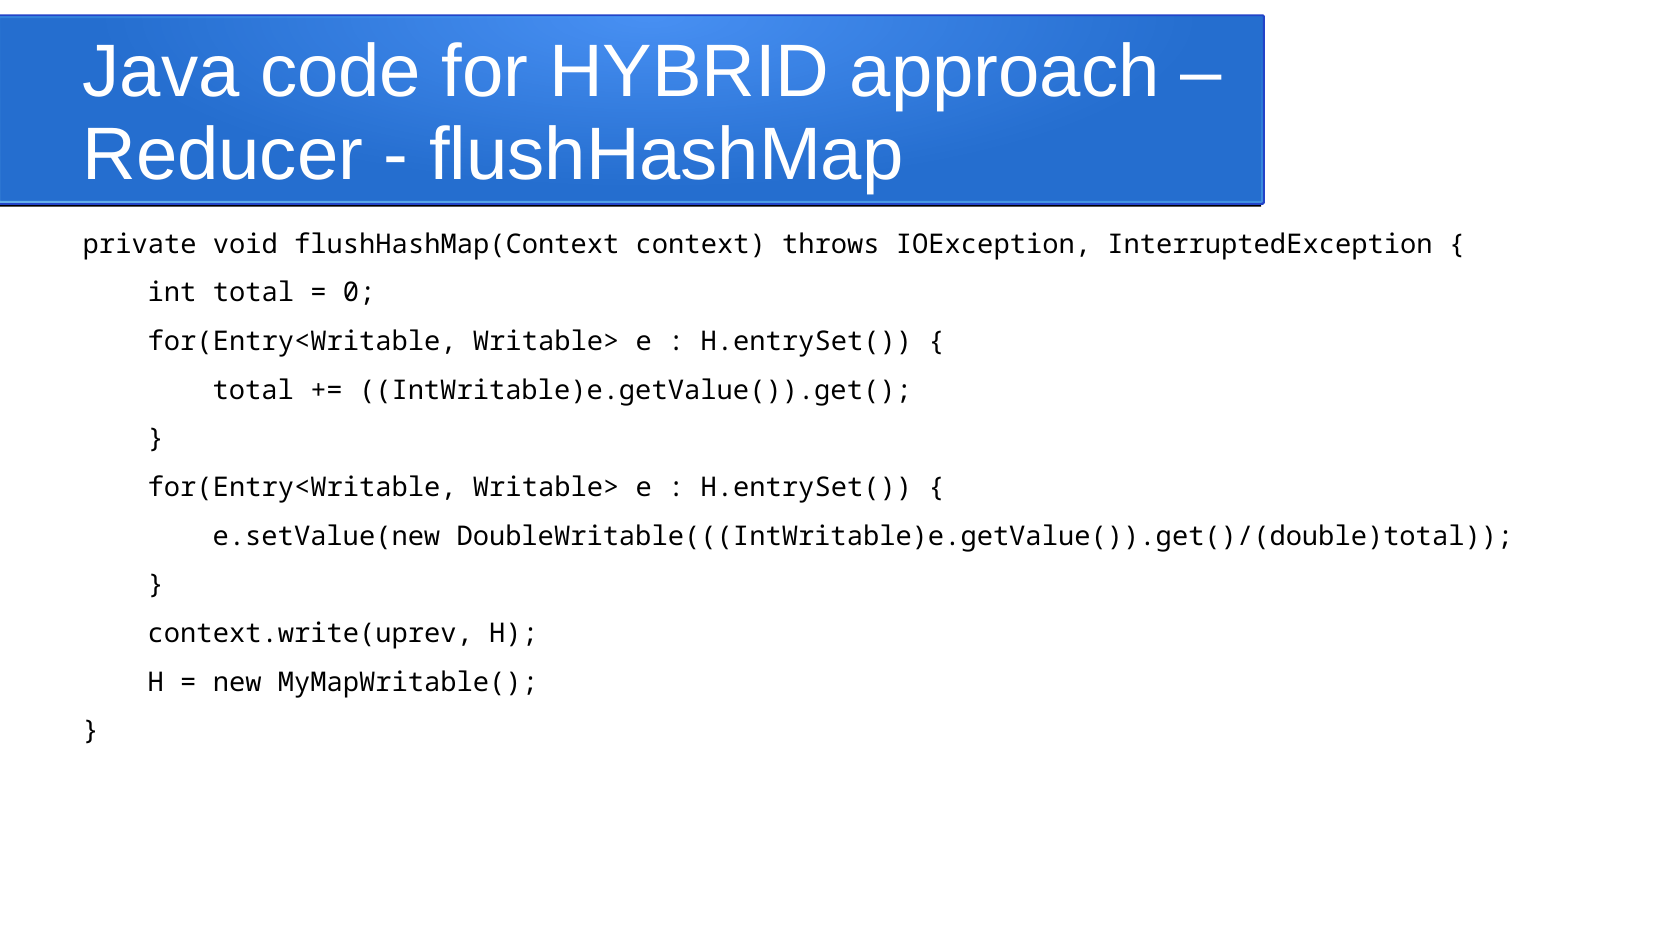

# Java code for HYBRID approach – Reducer - flushHashMap
private void flushHashMap(Context context) throws IOException, InterruptedException {
 int total = 0;
 for(Entry<Writable, Writable> e : H.entrySet()) {
 total += ((IntWritable)e.getValue()).get();
 }
 for(Entry<Writable, Writable> e : H.entrySet()) {
 e.setValue(new DoubleWritable(((IntWritable)e.getValue()).get()/(double)total));
 }
 context.write(uprev, H);
 H = new MyMapWritable();
}